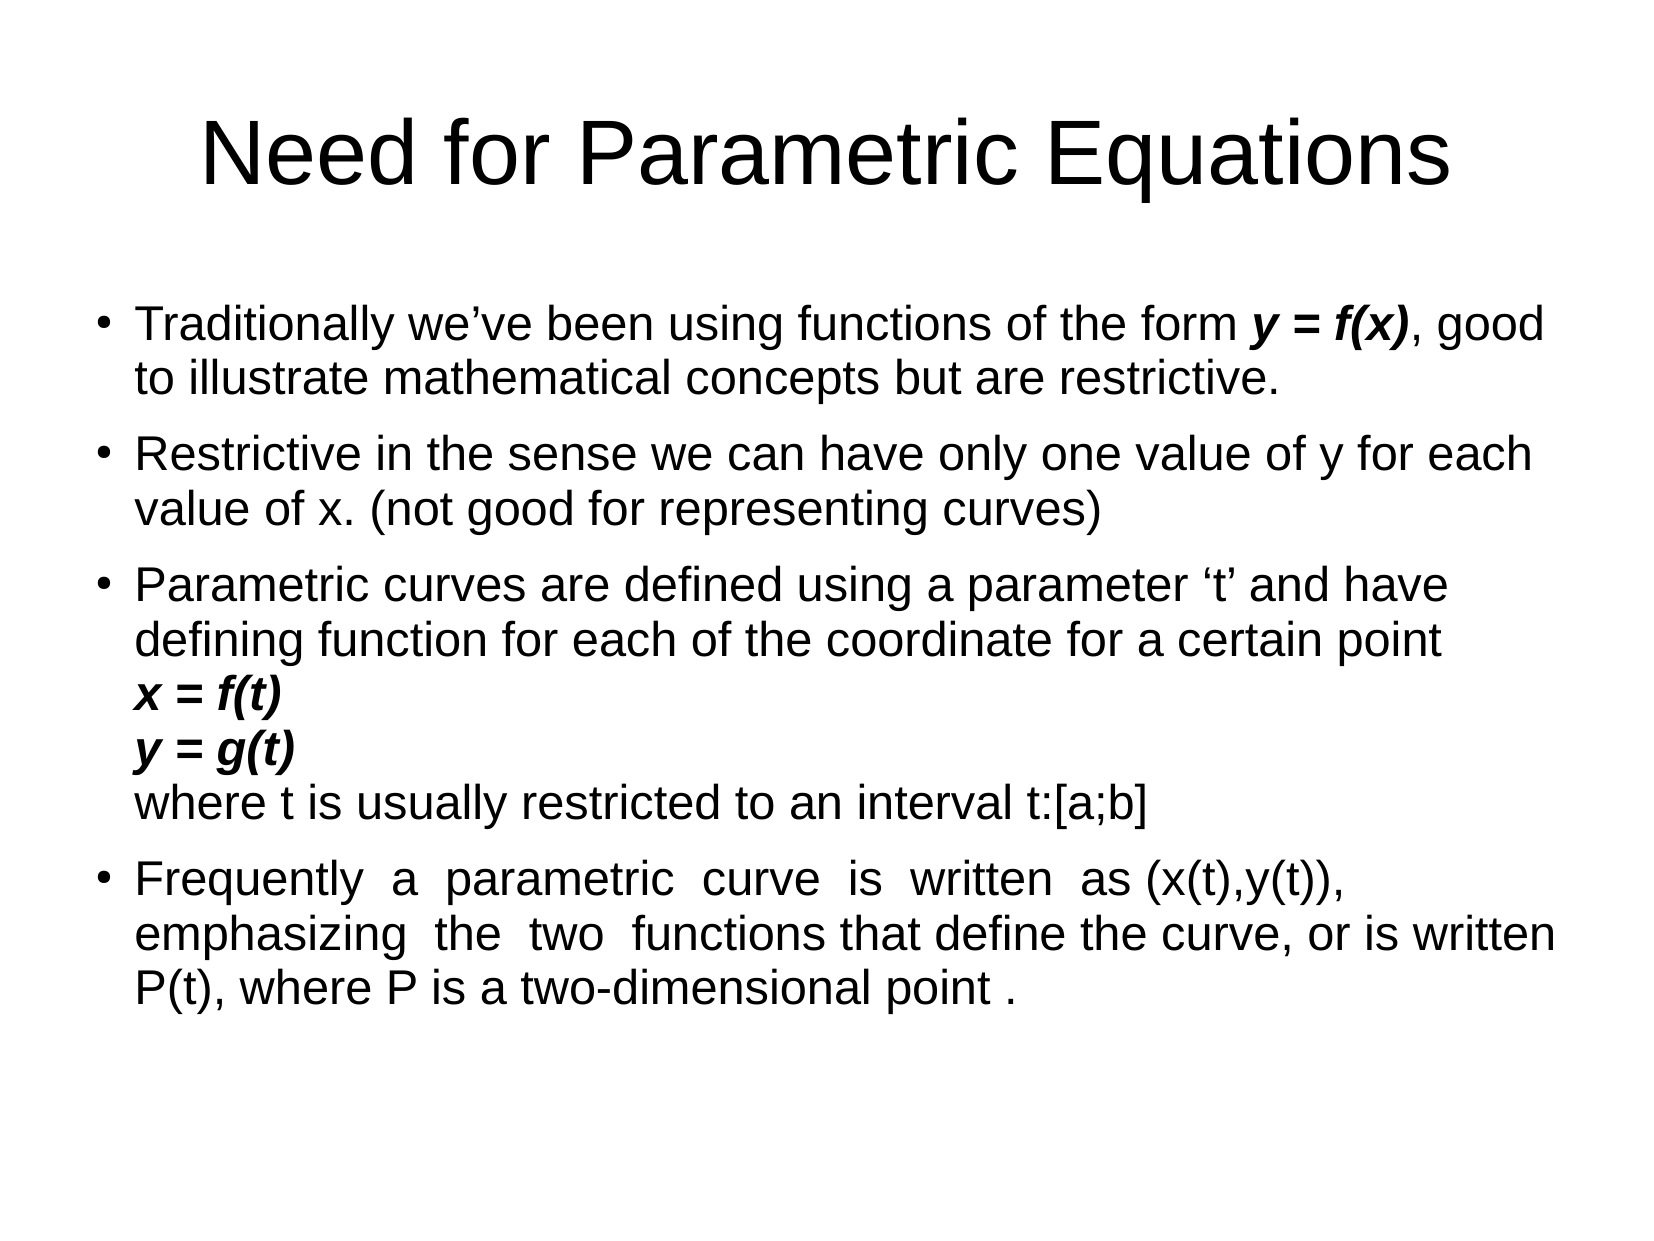

# Need for Parametric Equations
Traditionally we’ve been using functions of the form y = f(x), good to illustrate mathematical concepts but are restrictive.
Restrictive in the sense we can have only one value of y for each value of x. (not good for representing curves)
Parametric curves are defined using a parameter ‘t’ and have defining function for each of the coordinate for a certain point
x = f(t)
y = g(t)
where t is usually restricted to an interval t:[a;b]
Frequently a parametric curve is written as (x(t),y(t)), emphasizing the two functions that define the curve, or is written P(t), where P is a two-dimensional point .